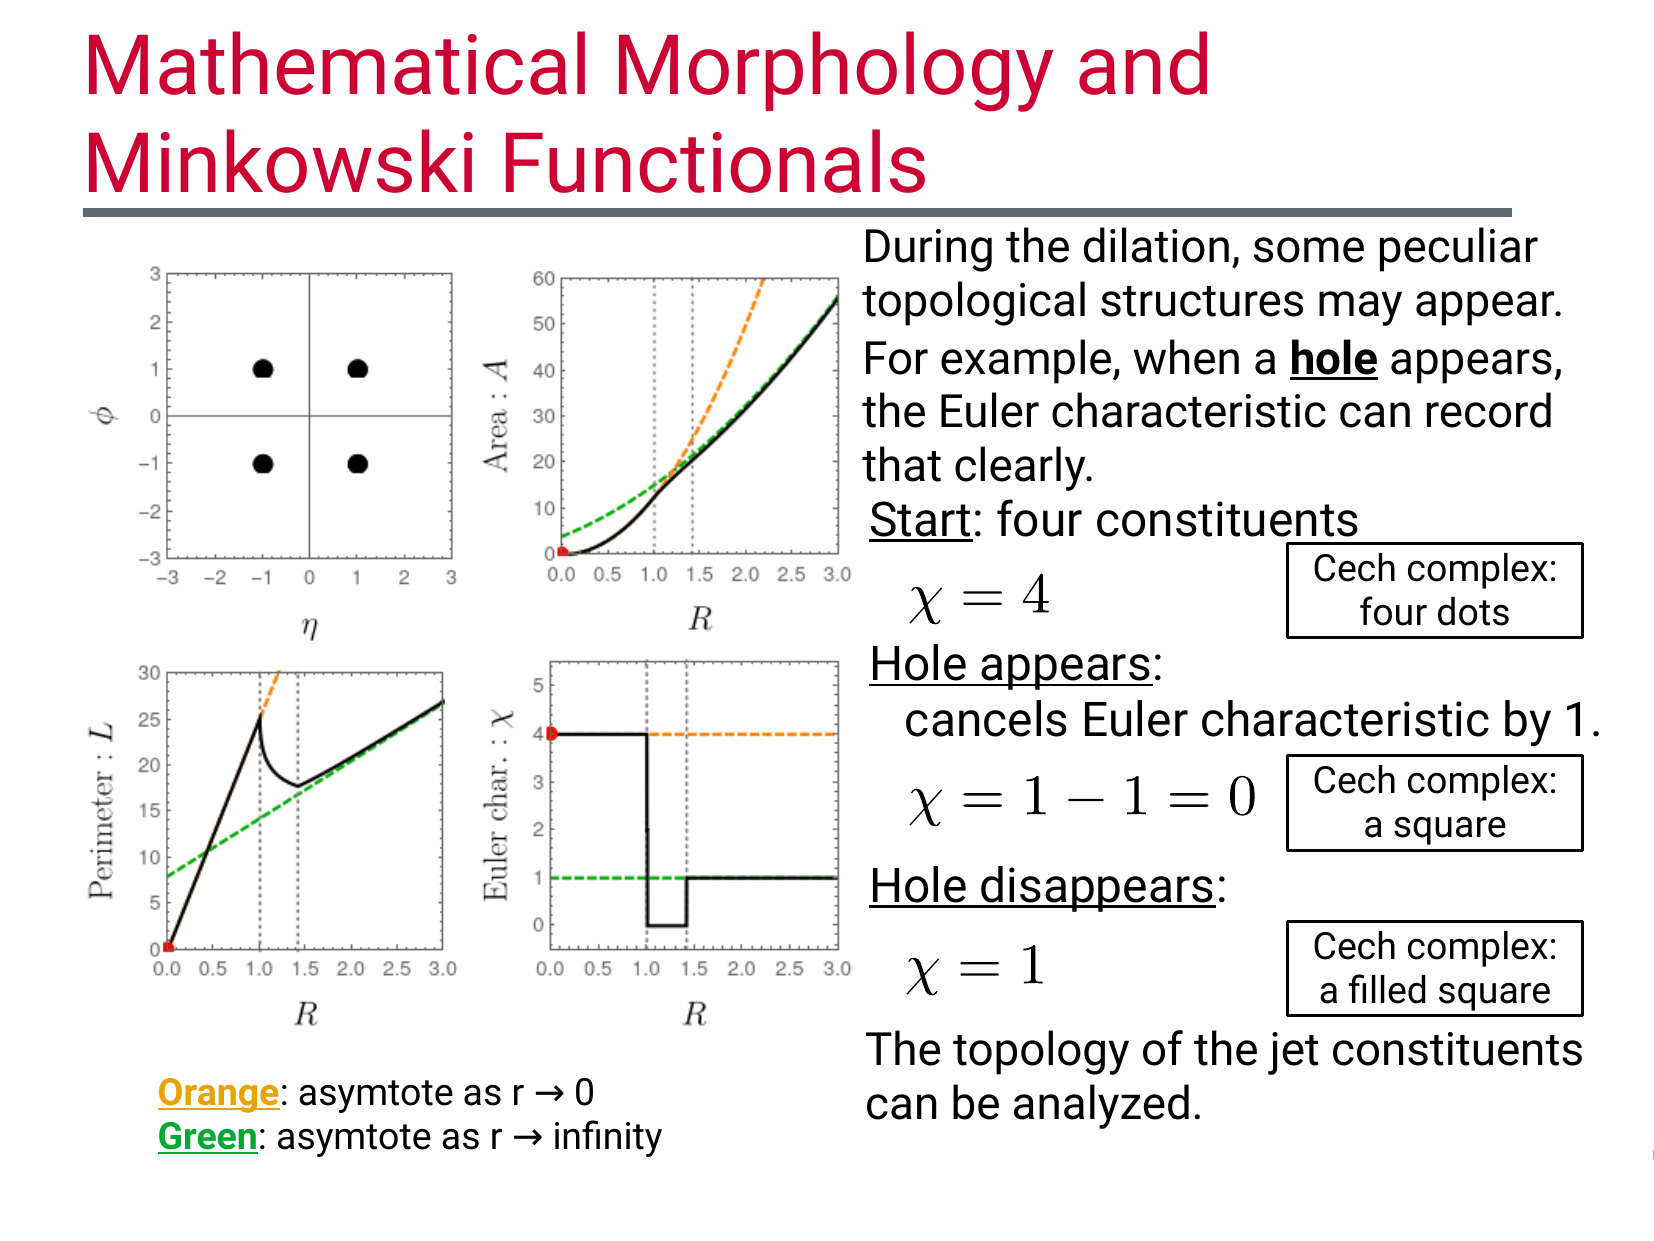

# Mathematical Morphology and Minkowski Functionals
During the dilation, some peculiar
topological structures may appear.
For example, when a hole appears,
the Euler characteristic can record
that clearly.
Start: four constituents
Cech complex:
four dots
Hole appears:
 cancels Euler characteristic by 1.
Cech complex:
a square
Hole disappears:
Cech complex:
a filled square
The topology of the jet constituents
can be analyzed.
Orange: asymtote as r → 0
Green: asymtote as r → infinity
31